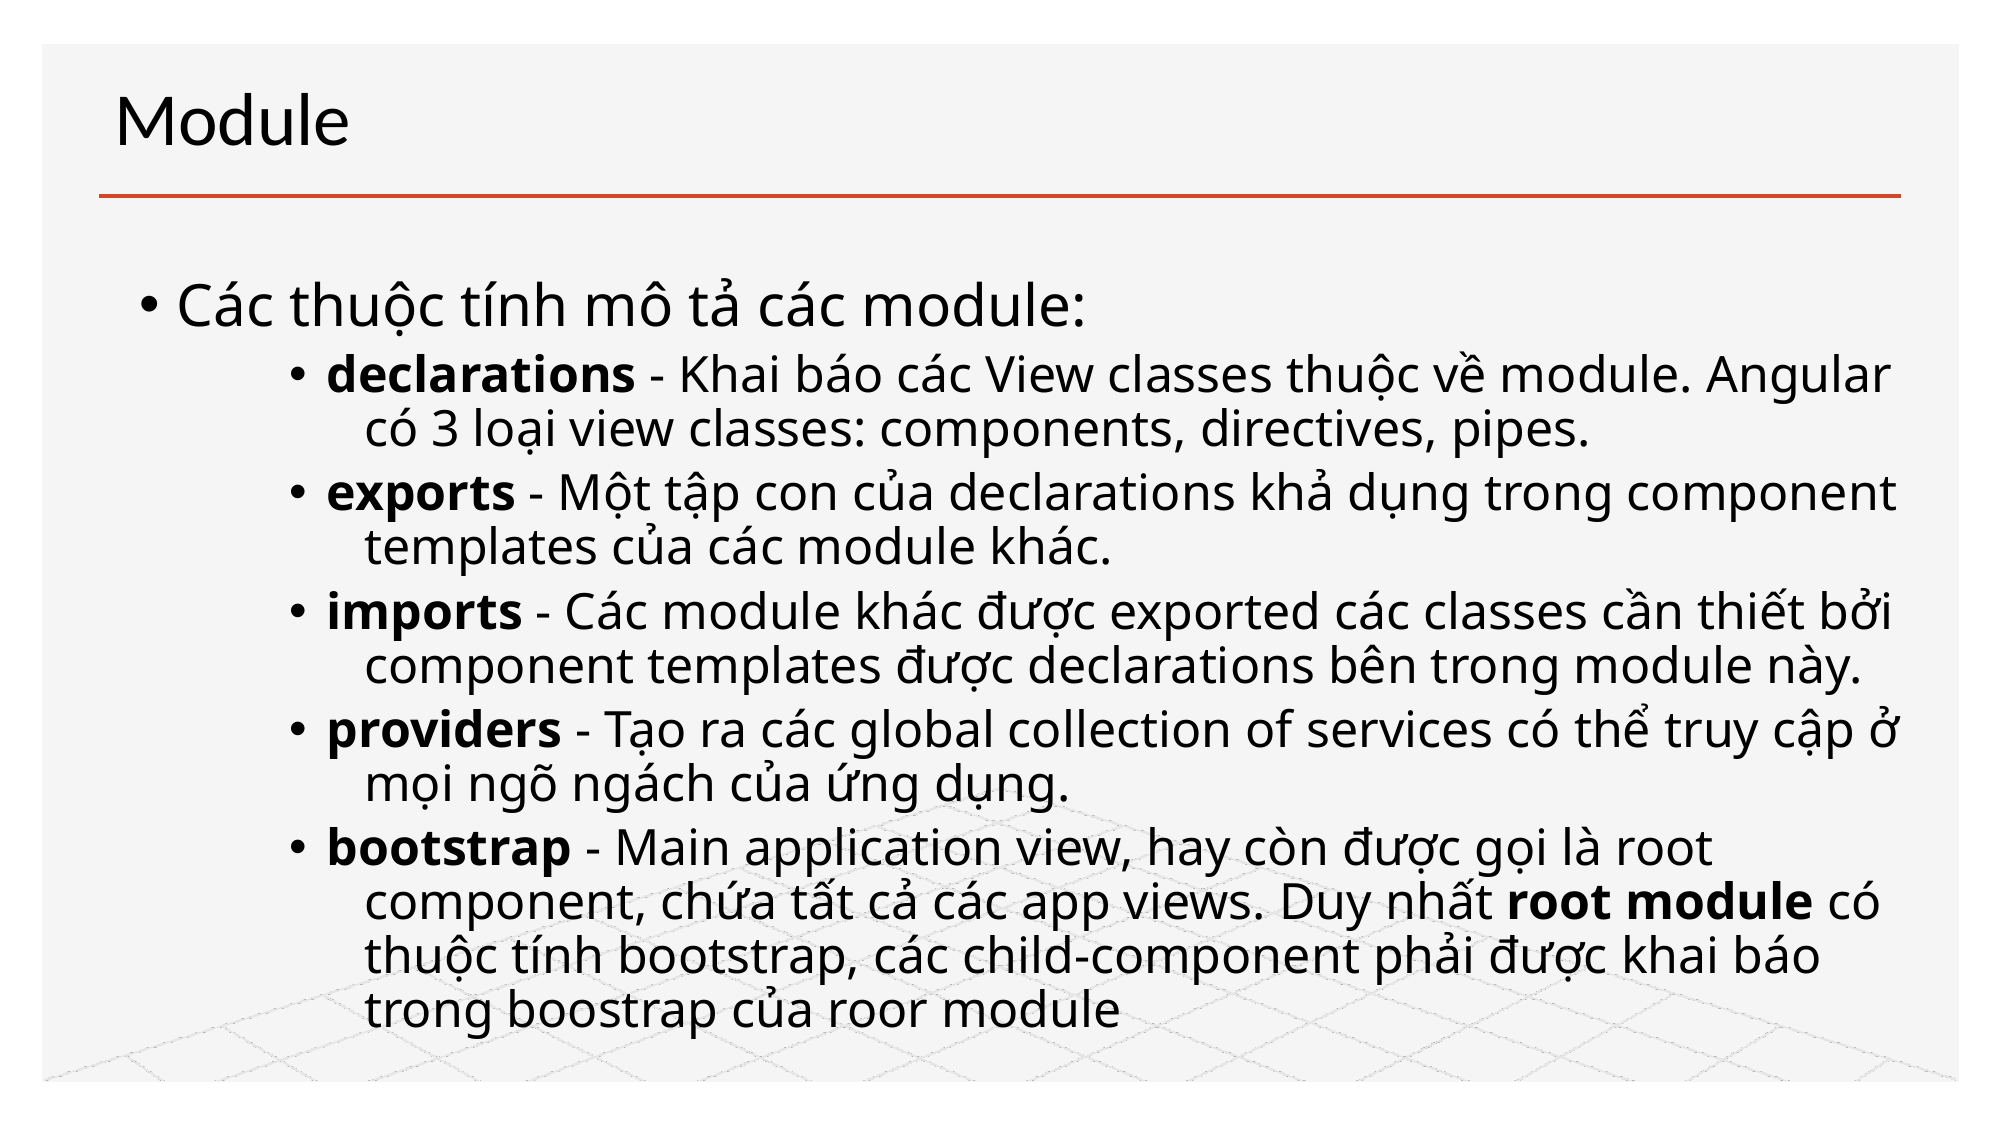

Module
#
Các thuộc tính mô tả các module:
declarations - Khai báo các View classes thuộc về module. Angular có 3 loại view classes: components, directives, pipes.
exports - Một tập con của declarations khả dụng trong component templates của các module khác.
imports - Các module khác được exported các classes cần thiết bởi component templates được declarations bên trong module này.
providers - Tạo ra các global collection of services có thể truy cập ở mọi ngõ ngách của ứng dụng.
bootstrap - Main application view, hay còn được gọi là root component, chứa tất cả các app views. Duy nhất root module có thuộc tính bootstrap, các child-component phải được khai báo trong boostrap của roor module